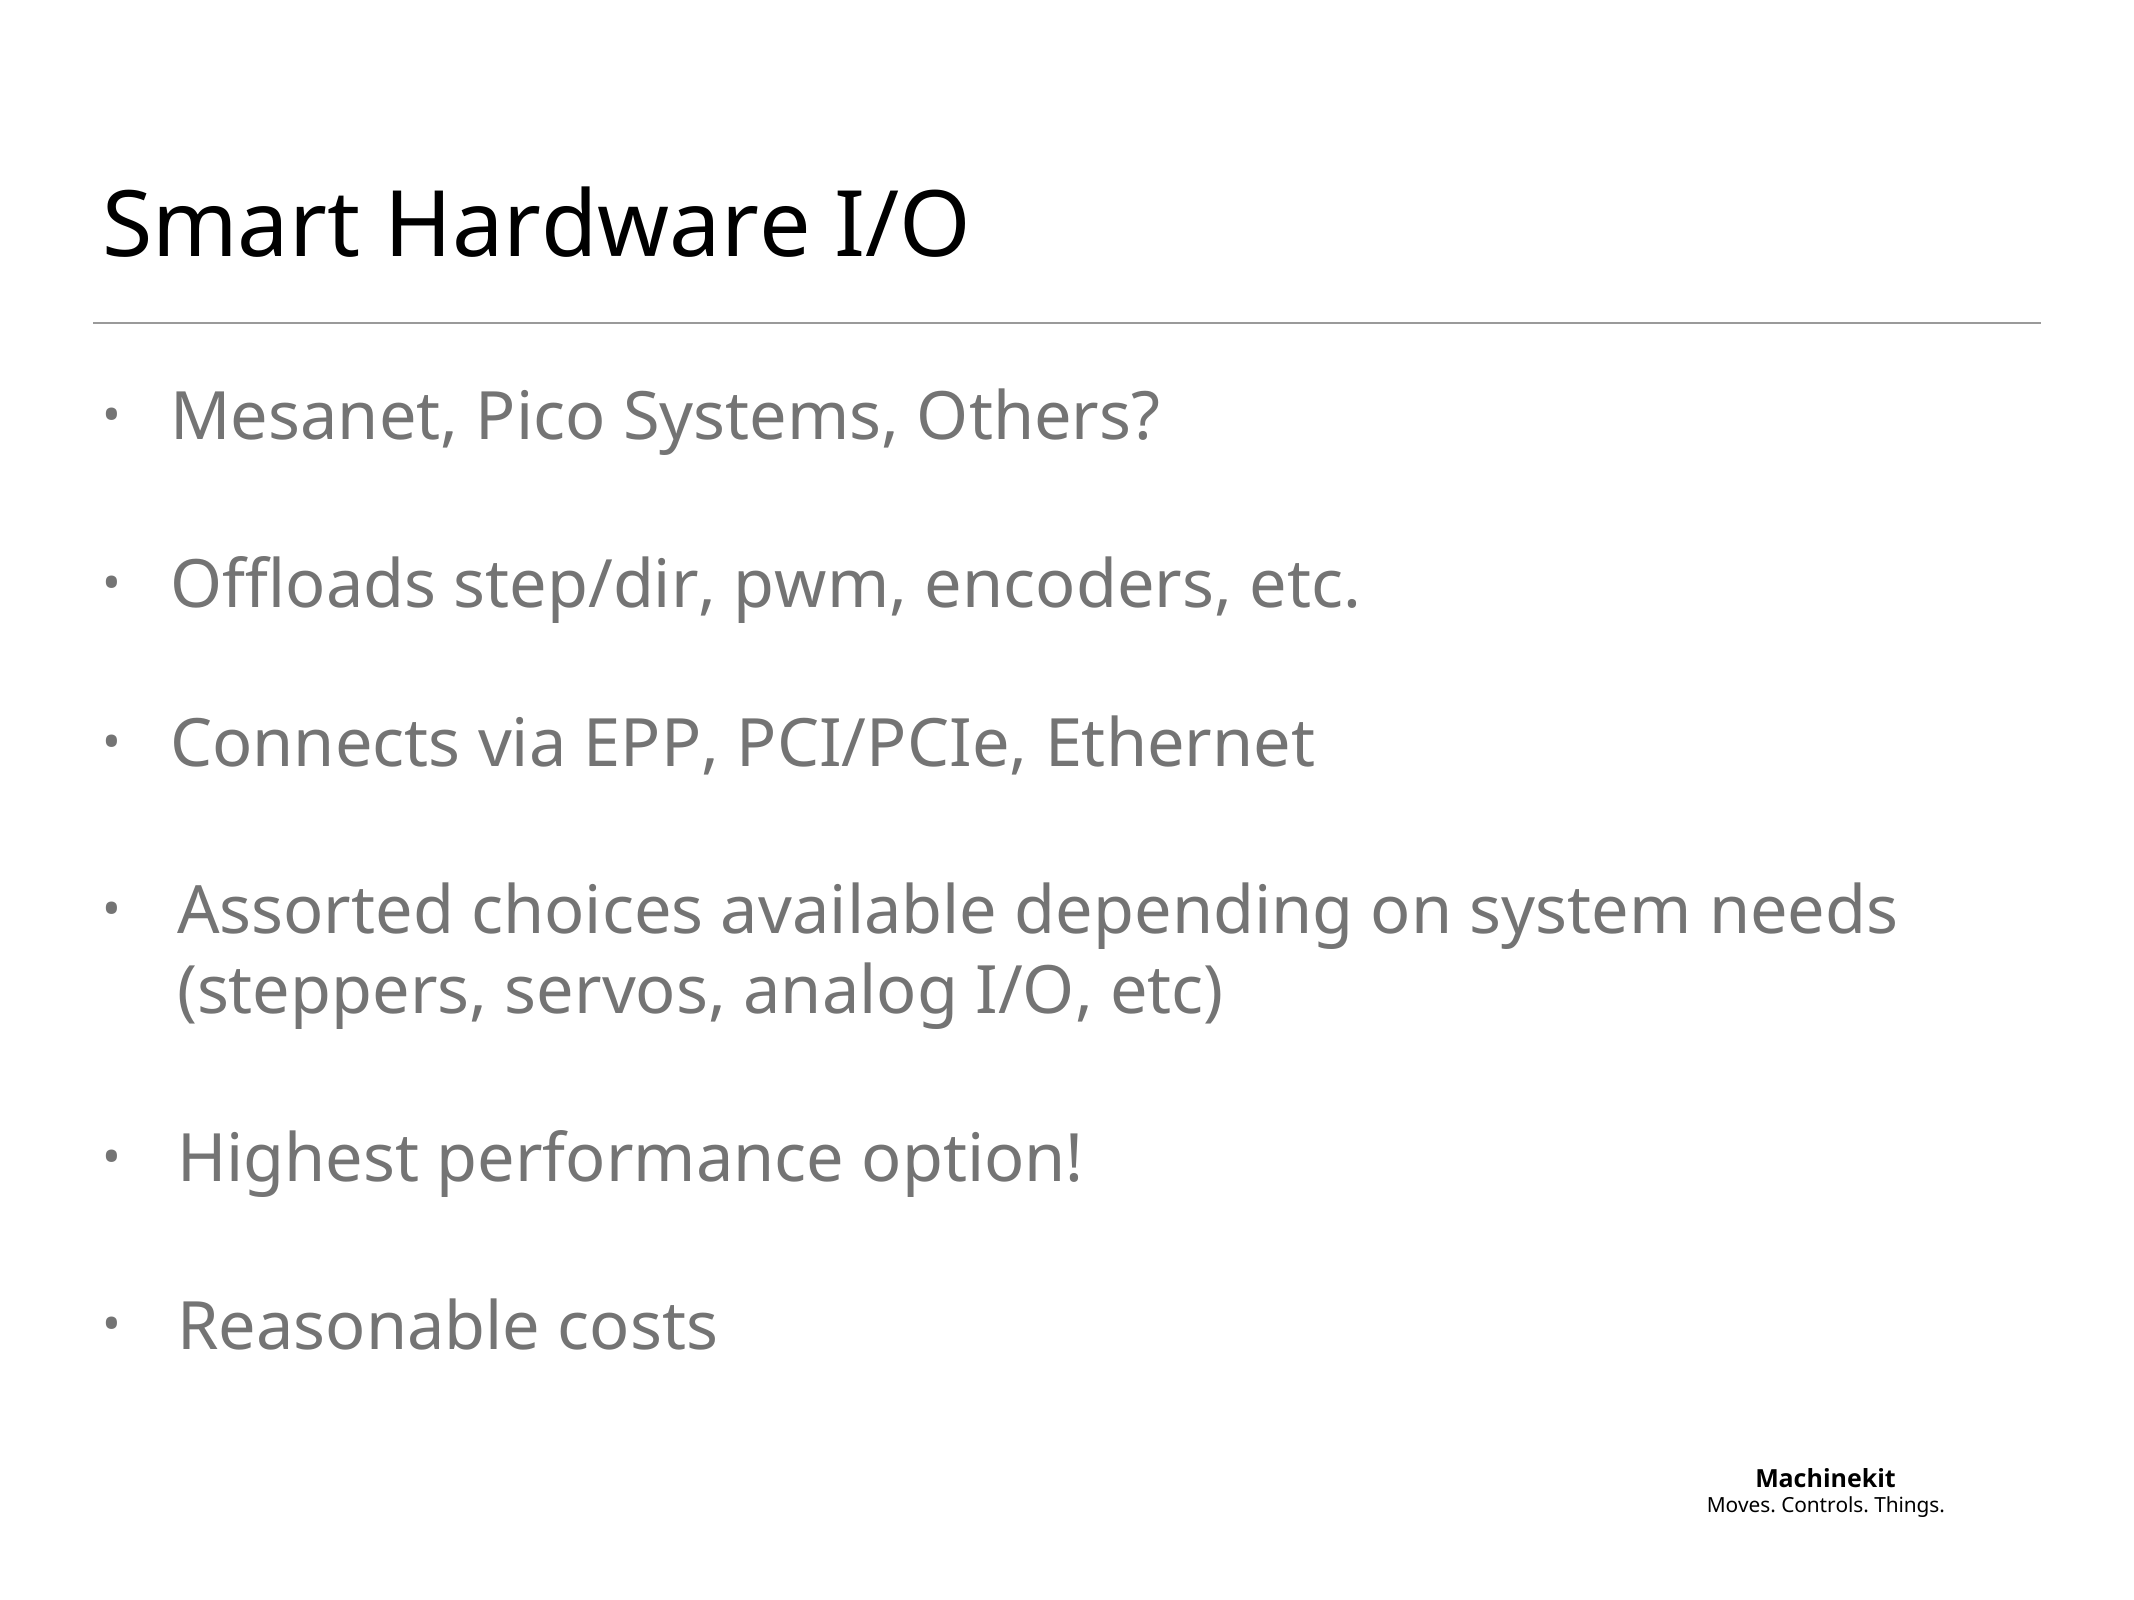

# Smart Hardware I/O
Mesanet, Pico Systems, Others?
Offloads step/dir, pwm, encoders, etc.
Connects via EPP, PCI/PCIe, Ethernet
Assorted choices available depending on system needs (steppers, servos, analog I/O, etc)
Highest performance option!
Reasonable costs